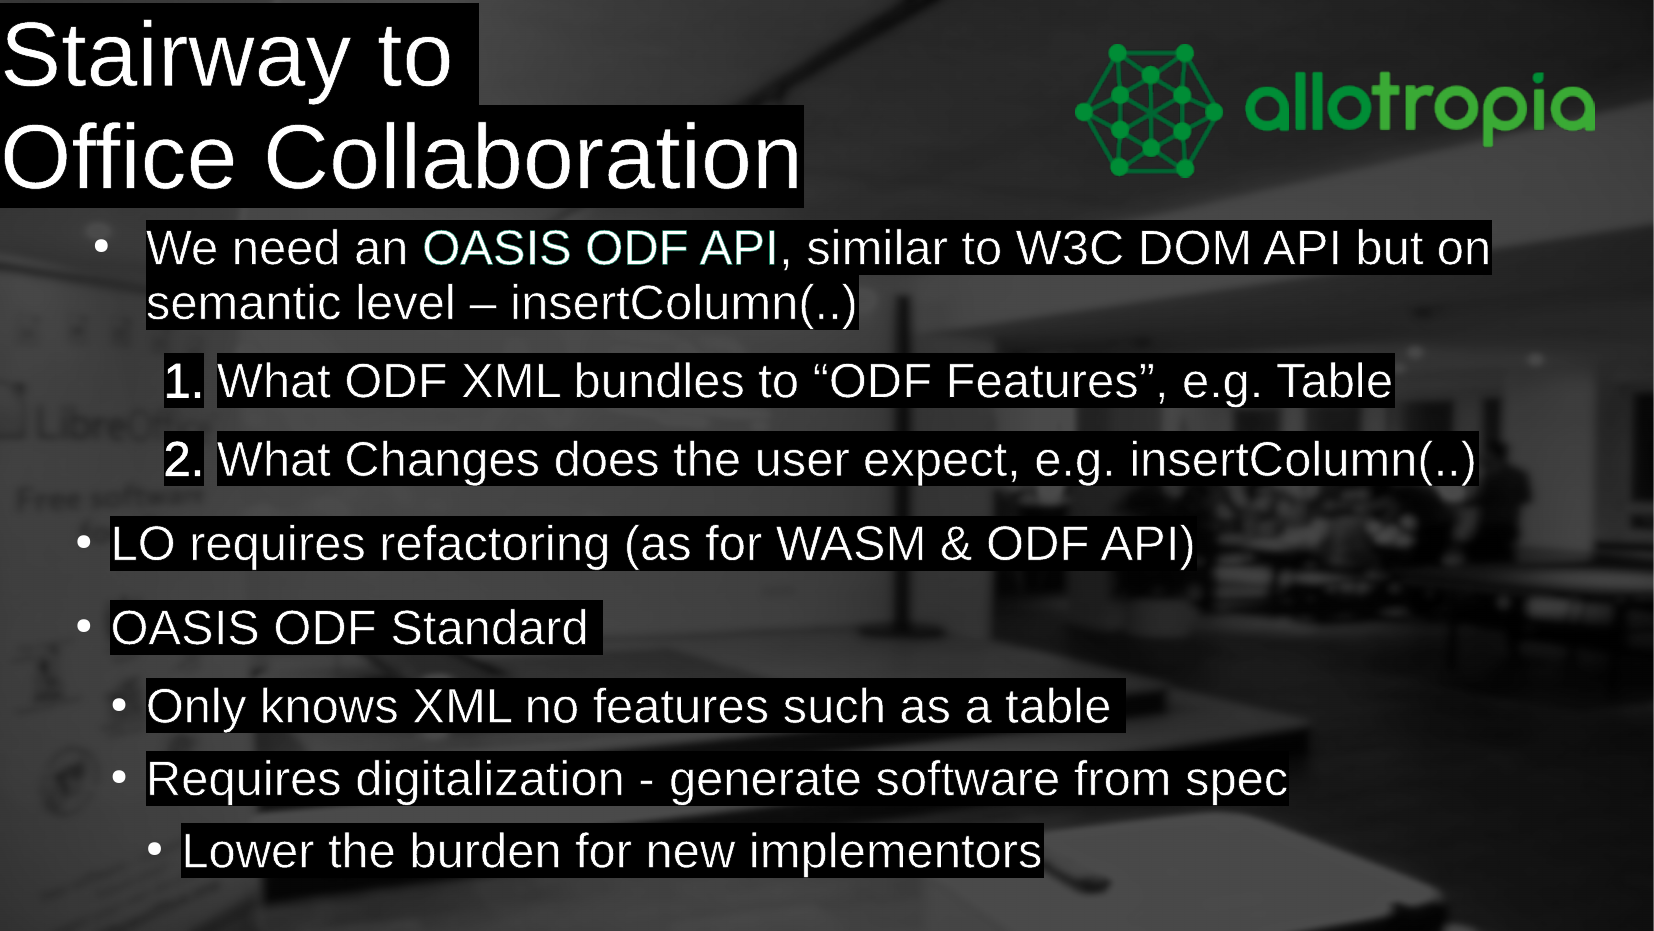

# Stairway to Office Collaboration
We need an OASIS ODF API, similar to W3C DOM API but on semantic level – insertColumn(..)
What ODF XML bundles to “ODF Features”, e.g. Table
What Changes does the user expect, e.g. insertColumn(..)
LO requires refactoring (as for WASM & ODF API)
OASIS ODF Standard
Only knows XML no features such as a table
Requires digitalization - generate software from spec
Lower the burden for new implementors